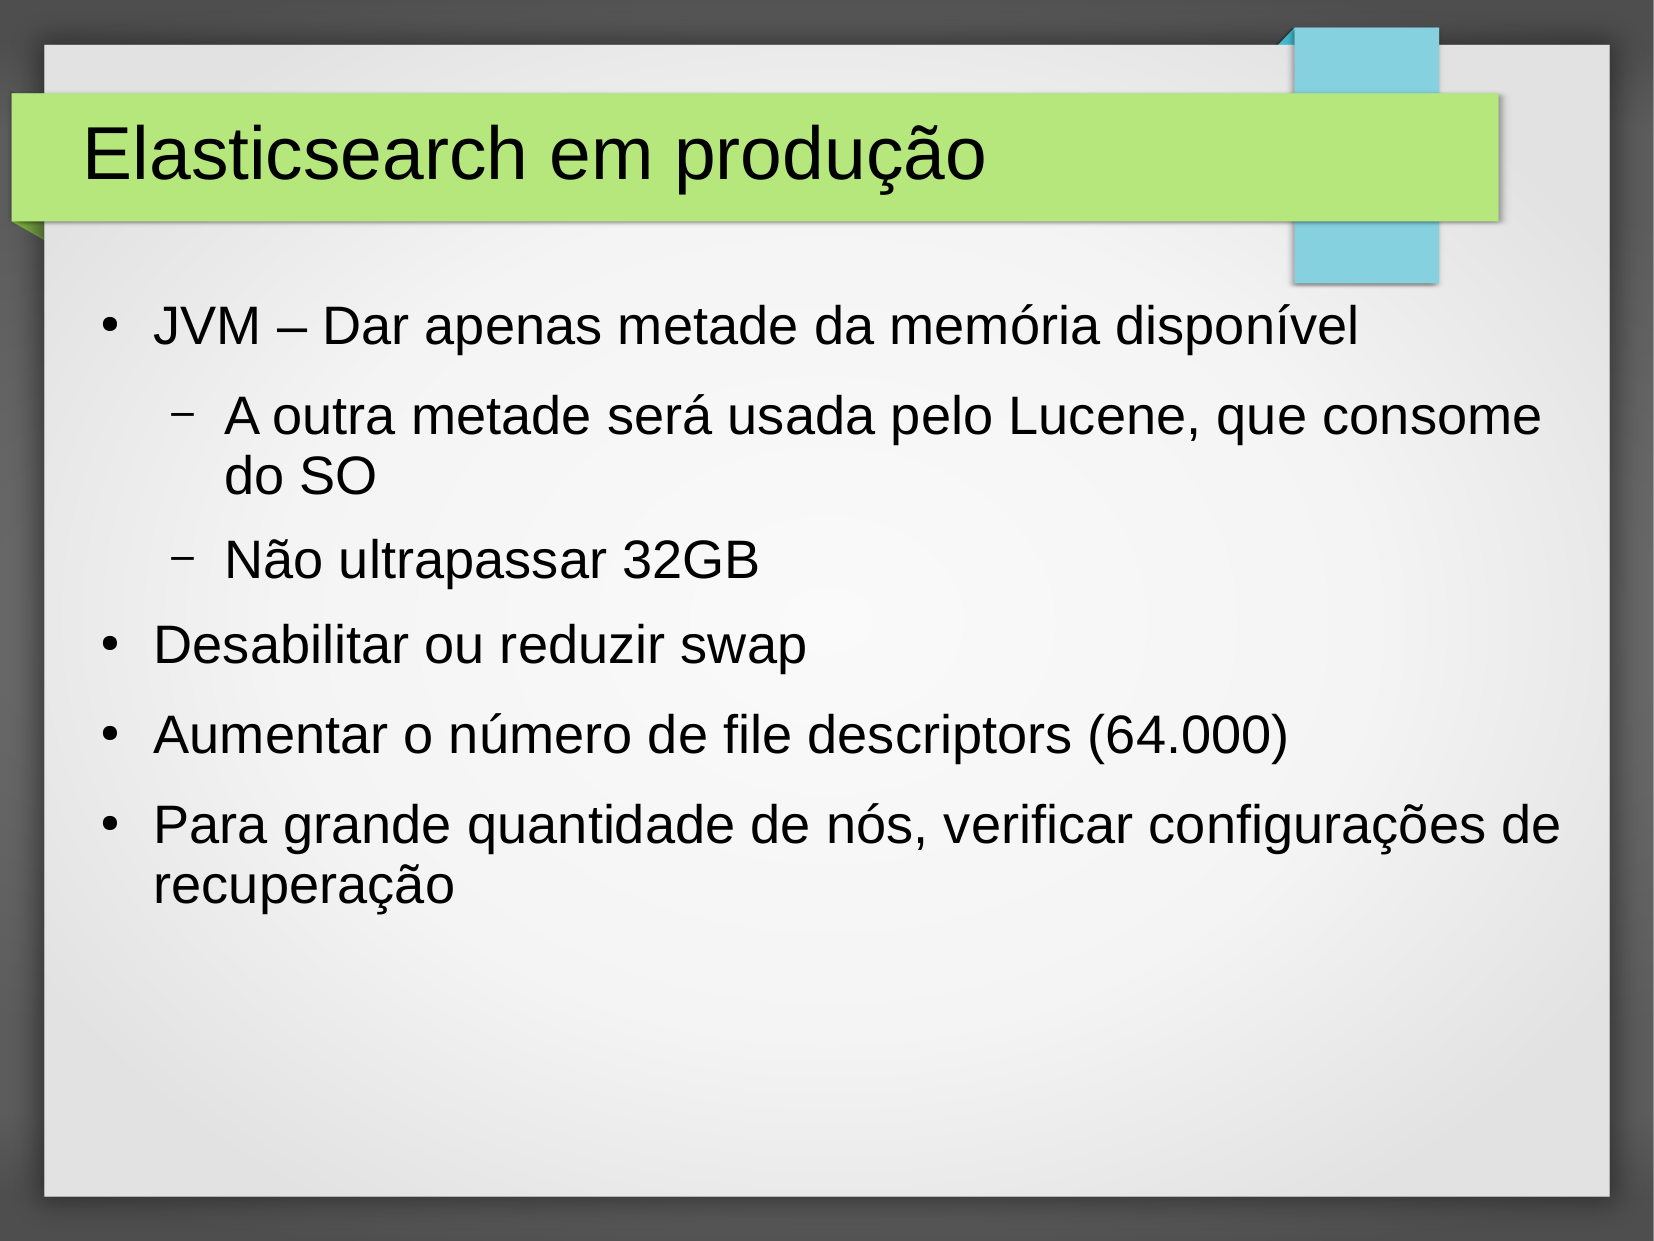

# Elasticsearch em produção
JVM – Dar apenas metade da memória disponível
A outra metade será usada pelo Lucene, que consome do SO
Não ultrapassar 32GB
Desabilitar ou reduzir swap
Aumentar o número de file descriptors (64.000)
Para grande quantidade de nós, verificar configurações de recuperação